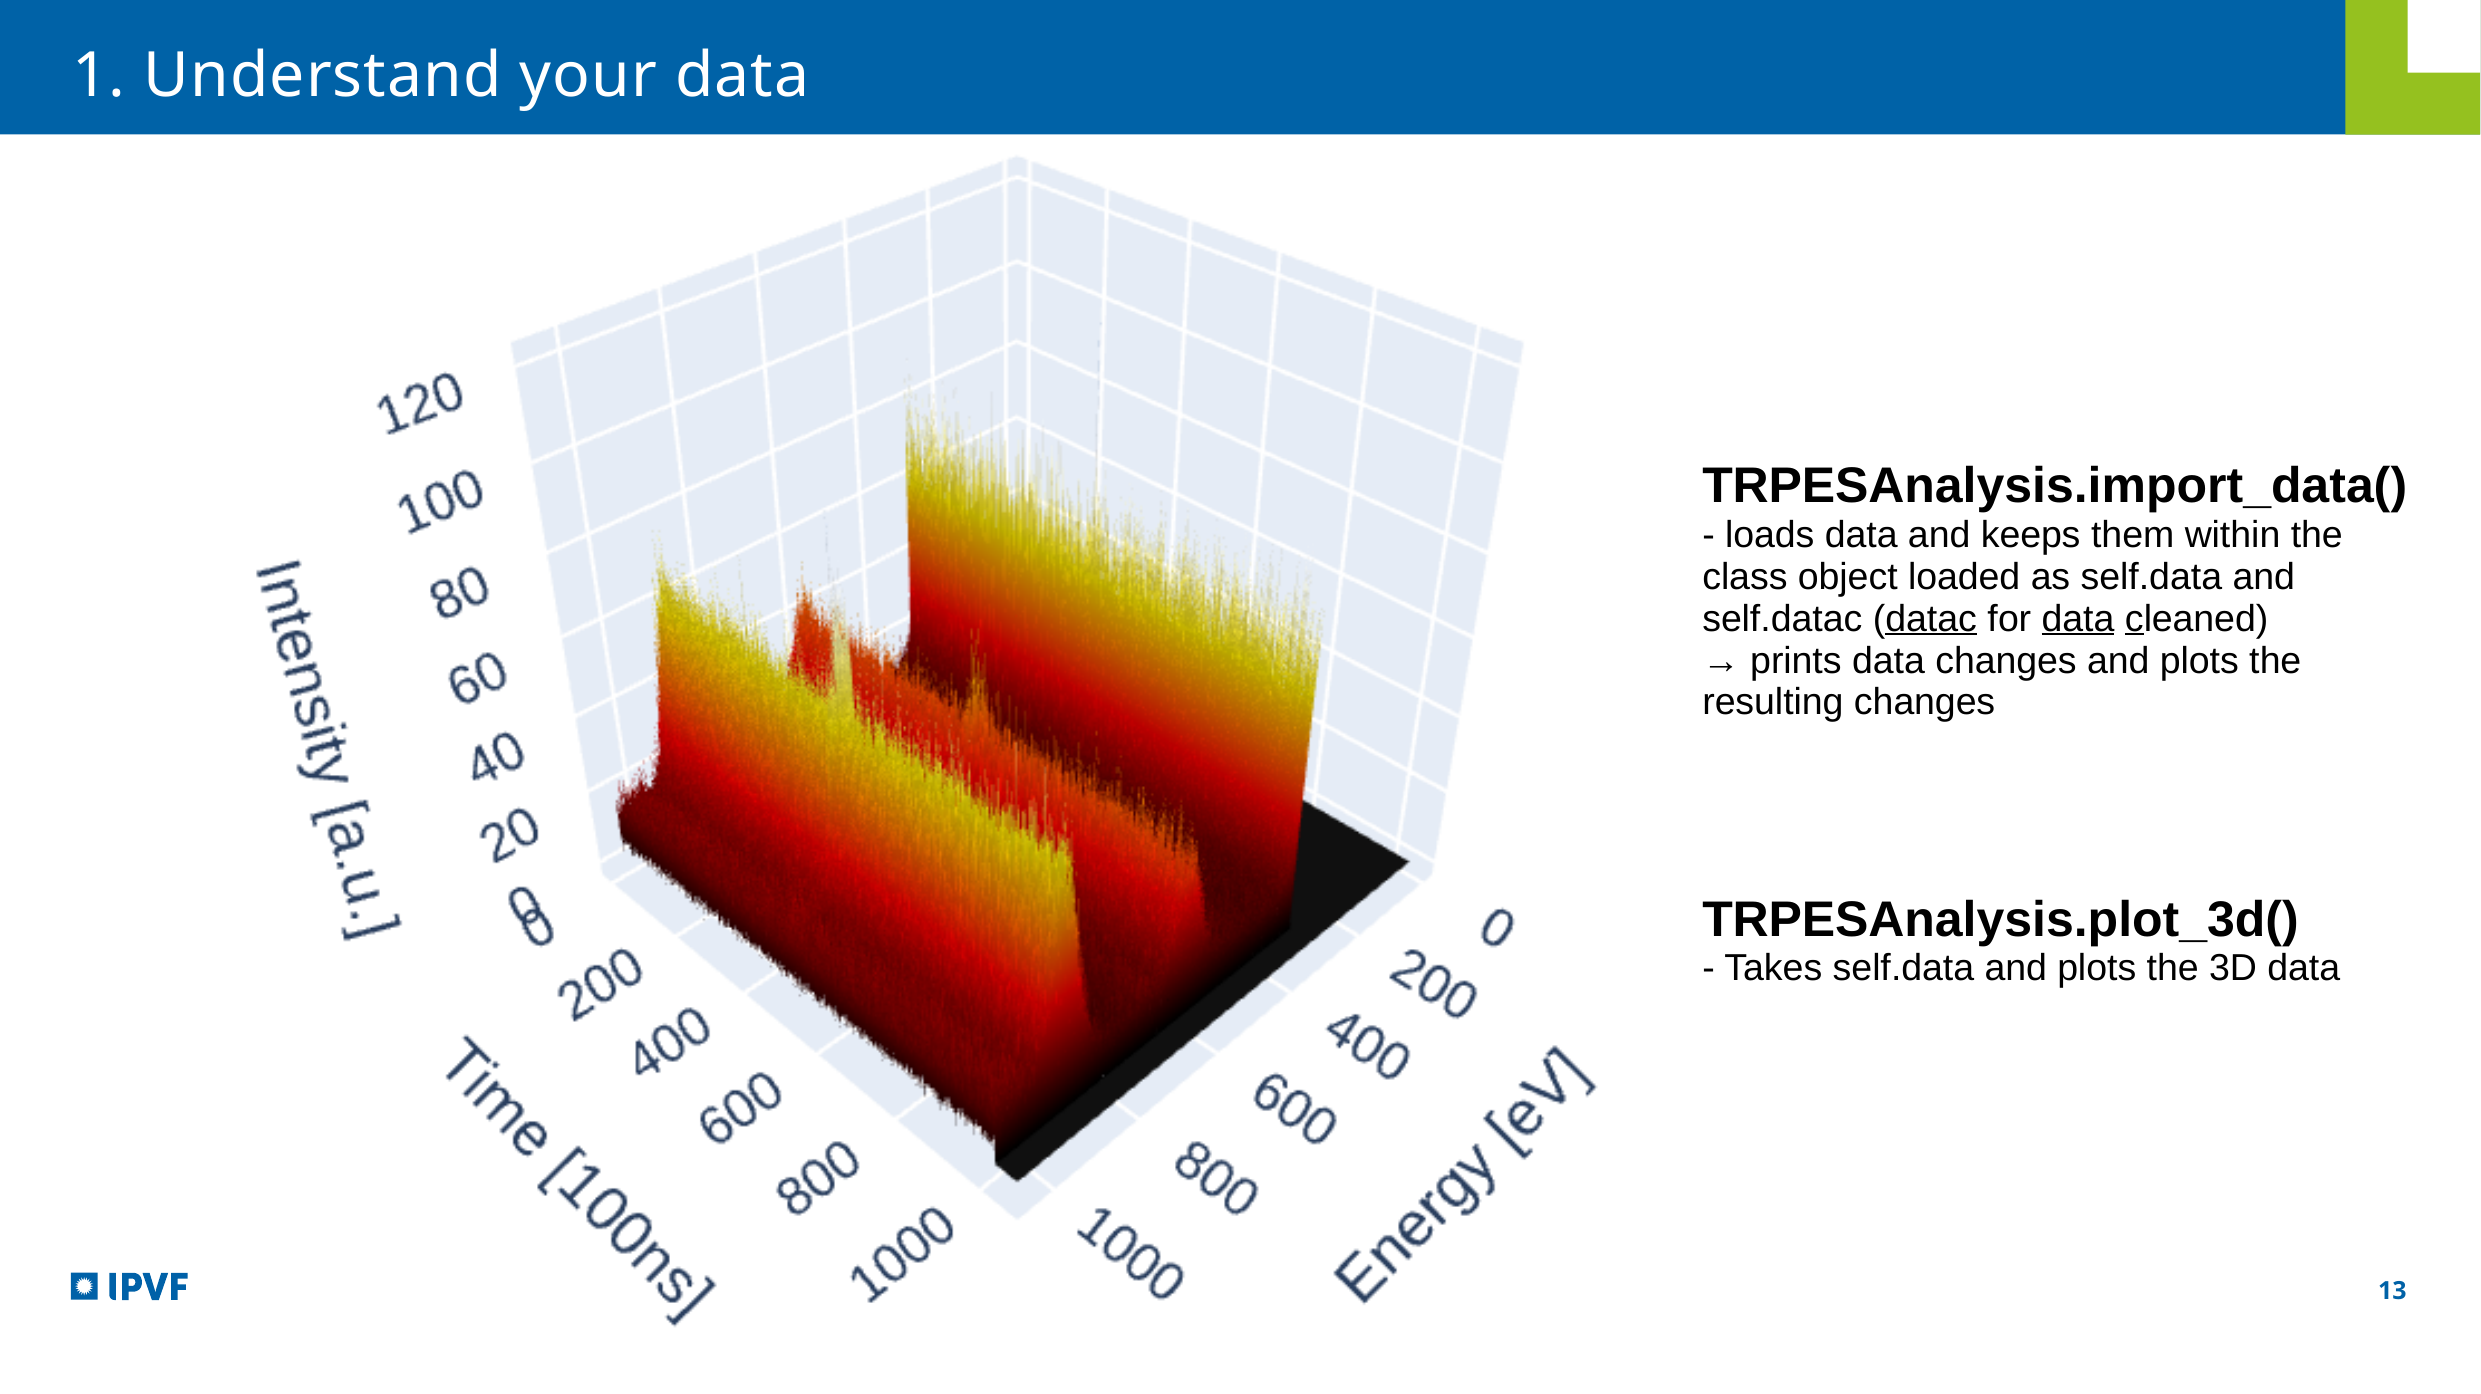

# 1. Understand your data
TRPESAnalysis.import_data()
- loads data and keeps them within the class object loaded as self.data and self.datac (datac for data cleaned)
→ prints data changes and plots the resulting changes
TRPESAnalysis.plot_3d()
- Takes self.data and plots the 3D data
13